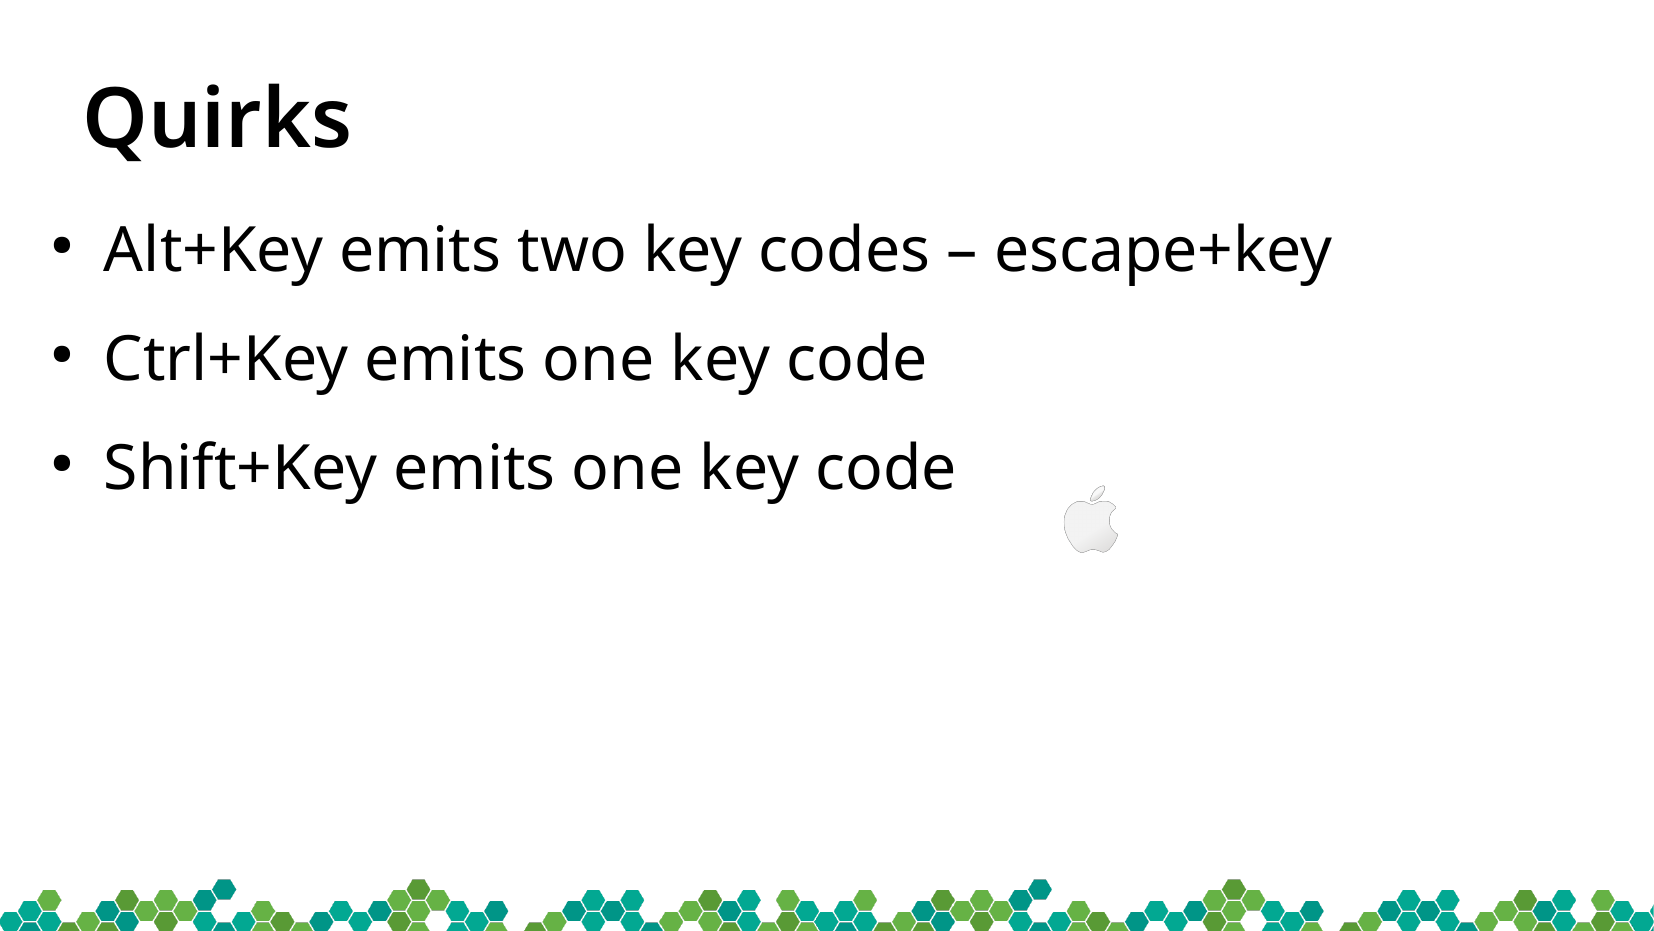

# Quirks
Alt+Key emits two key codes – escape+key
Ctrl+Key emits one key code
Shift+Key emits one key code